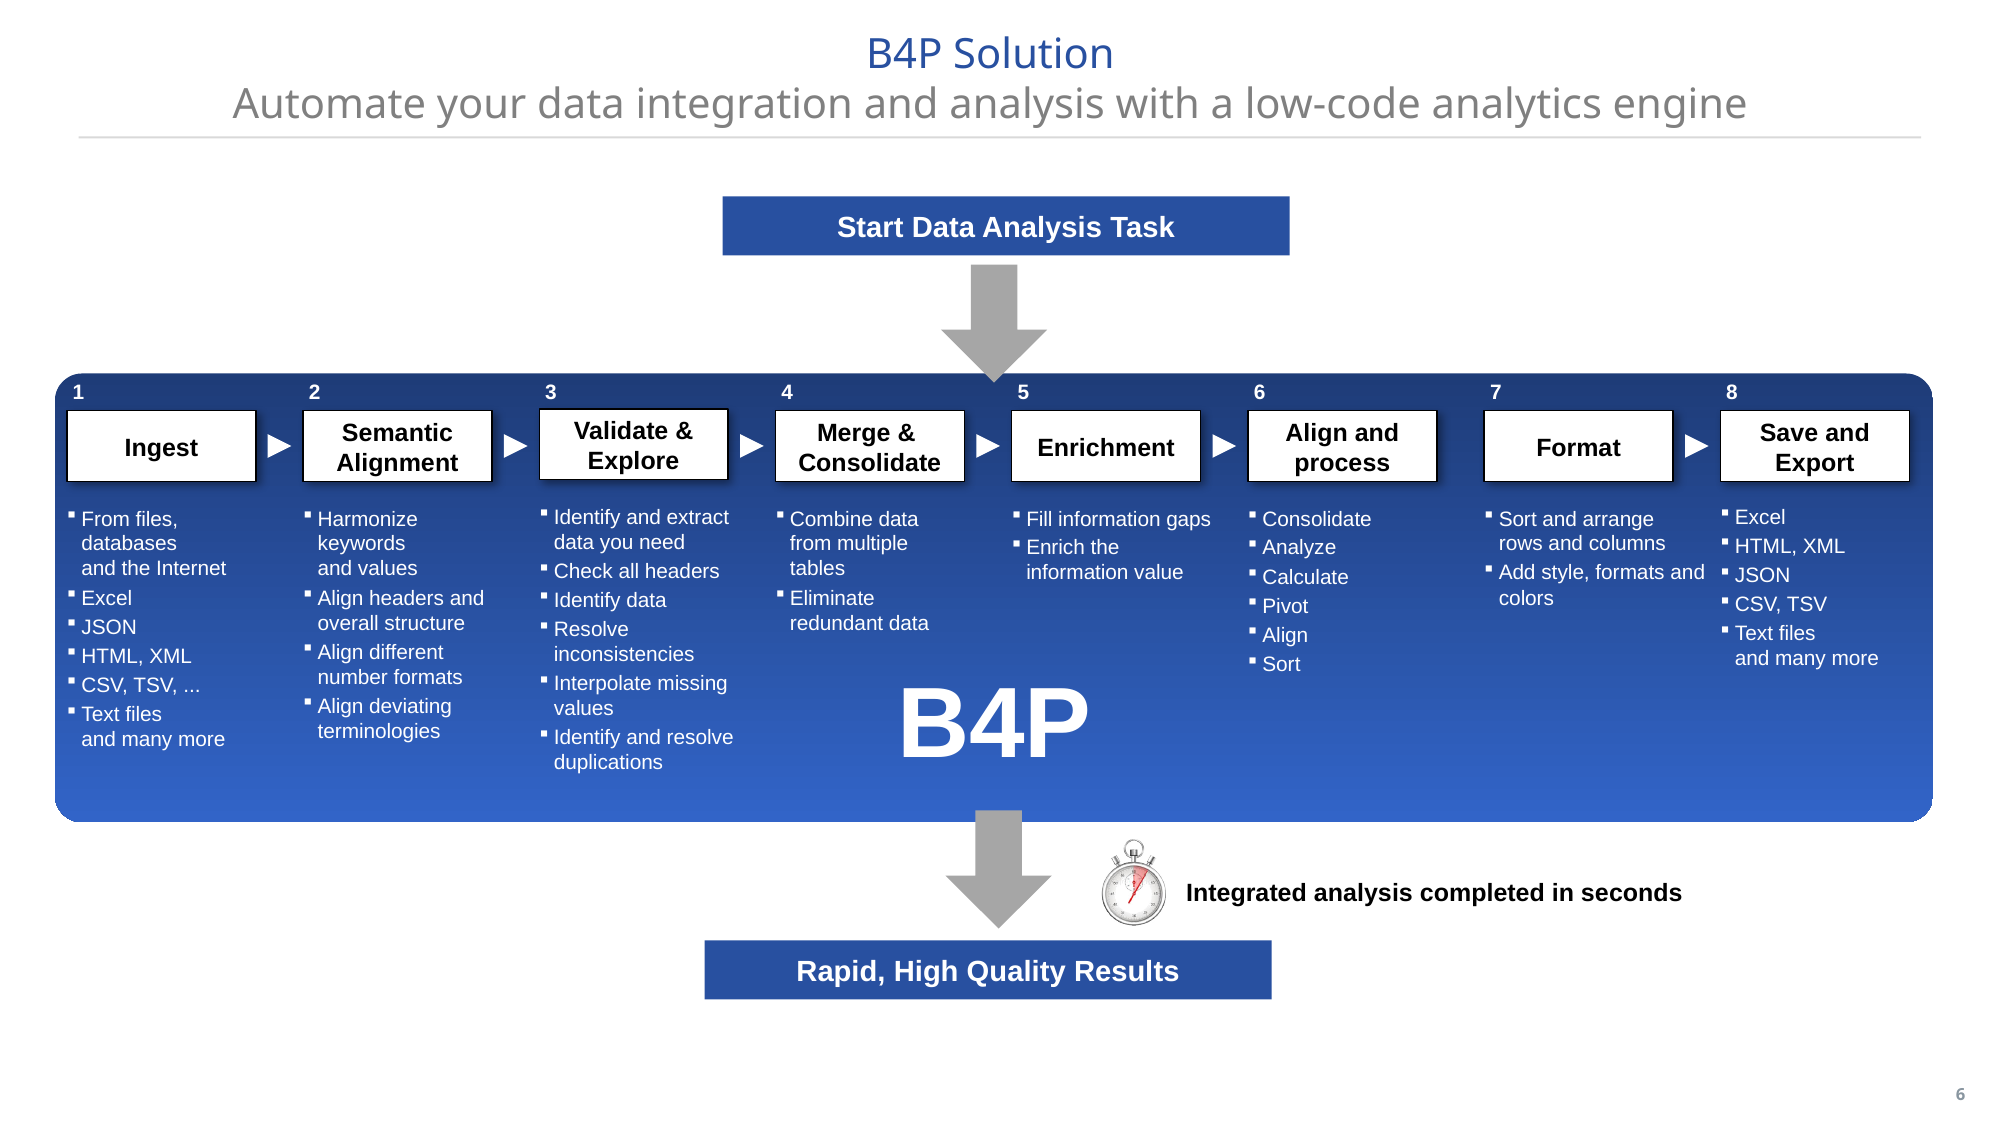

# B4P Solution Automate your data integration and analysis with a low-code analytics engine
Start Data Analysis Task
1
2
3
4
5
6
7
8
Validate &
Explore
Ingest
Semantic
Alignment
Merge &
Consolidate
Enrichment
Align and
process
Format
Save and
Export
Identify and extract
data you need
Check all headers
Identify data
Resolve inconsistencies
Interpolate missing values
Identify and resolve duplications
Excel
HTML, XML
JSON
CSV, TSV
Text files
and many more
From files,
databases
and the Internet
Excel
JSON
HTML, XML
CSV, TSV, ...
Text files
and many more
Harmonize
keywords
and values
Align headers and overall structure
Align different
number formats
Align deviating terminologies
Combine data
from multiple
tables
Eliminate
redundant data
Fill information gaps
Enrich the
information value
Consolidate
Analyze
Calculate
Pivot
Align
Sort
Sort and arrange
rows and columns
Add style, formats and
colors
B4P
Integrated analysis completed in seconds
Rapid, High Quality Results